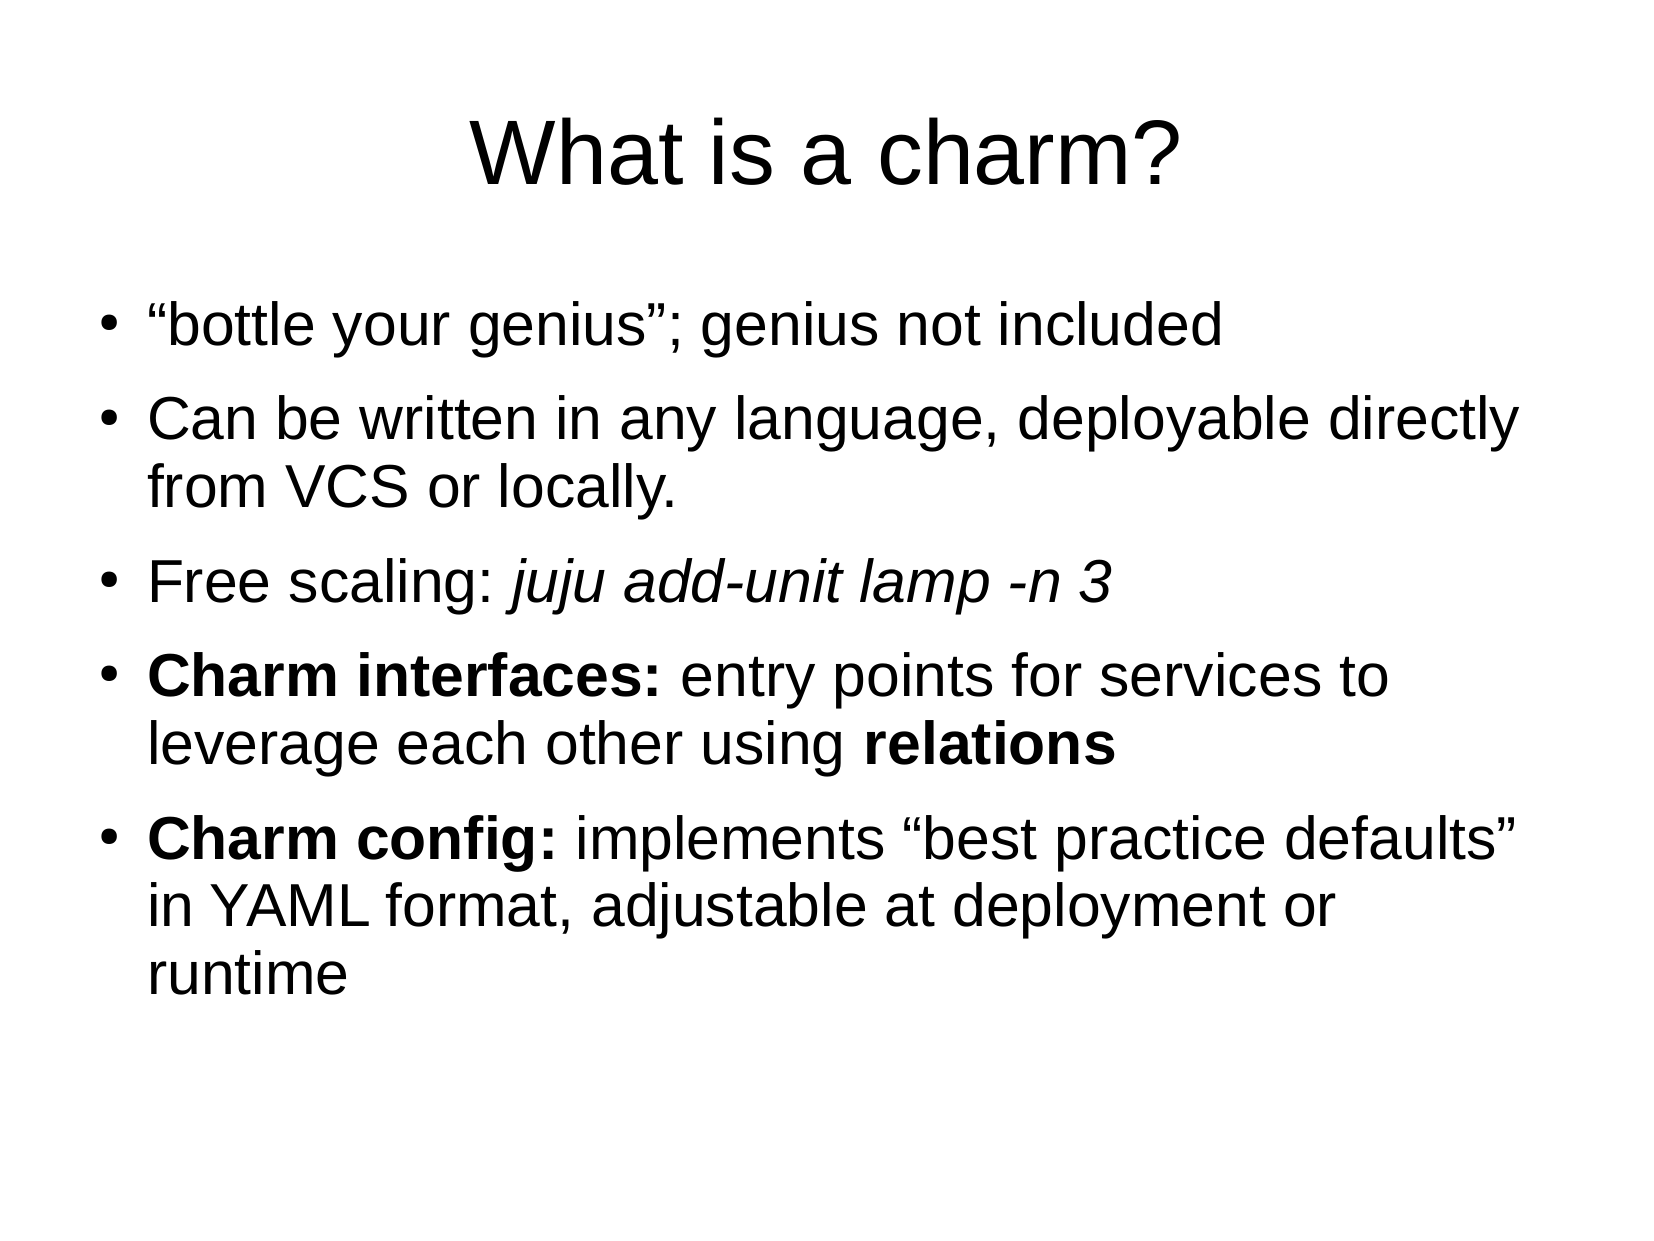

# What is a charm?
“bottle your genius”; genius not included
Can be written in any language, deployable directly from VCS or locally.
Free scaling: juju add-unit lamp -n 3
Charm interfaces: entry points for services to leverage each other using relations
Charm config: implements “best practice defaults” in YAML format, adjustable at deployment or runtime